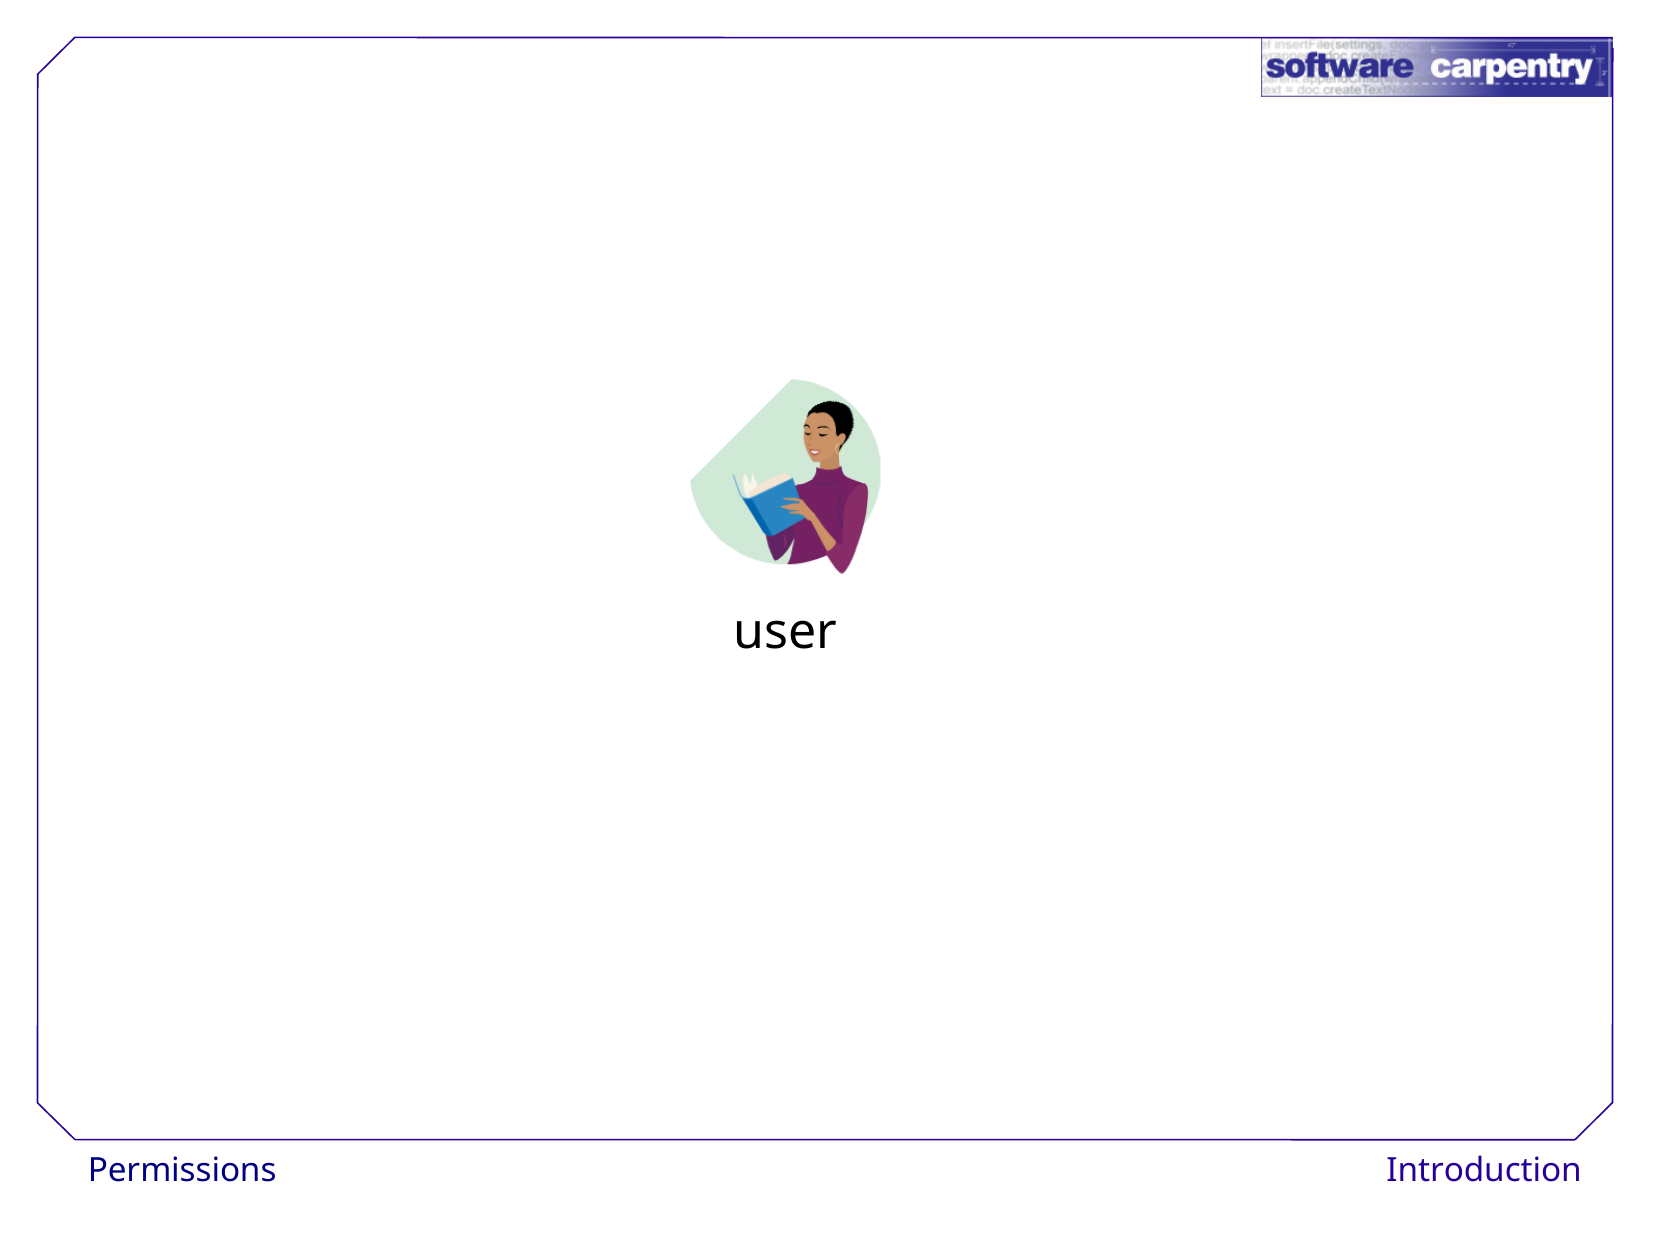

| | user | | |
| --- | --- | --- | --- |